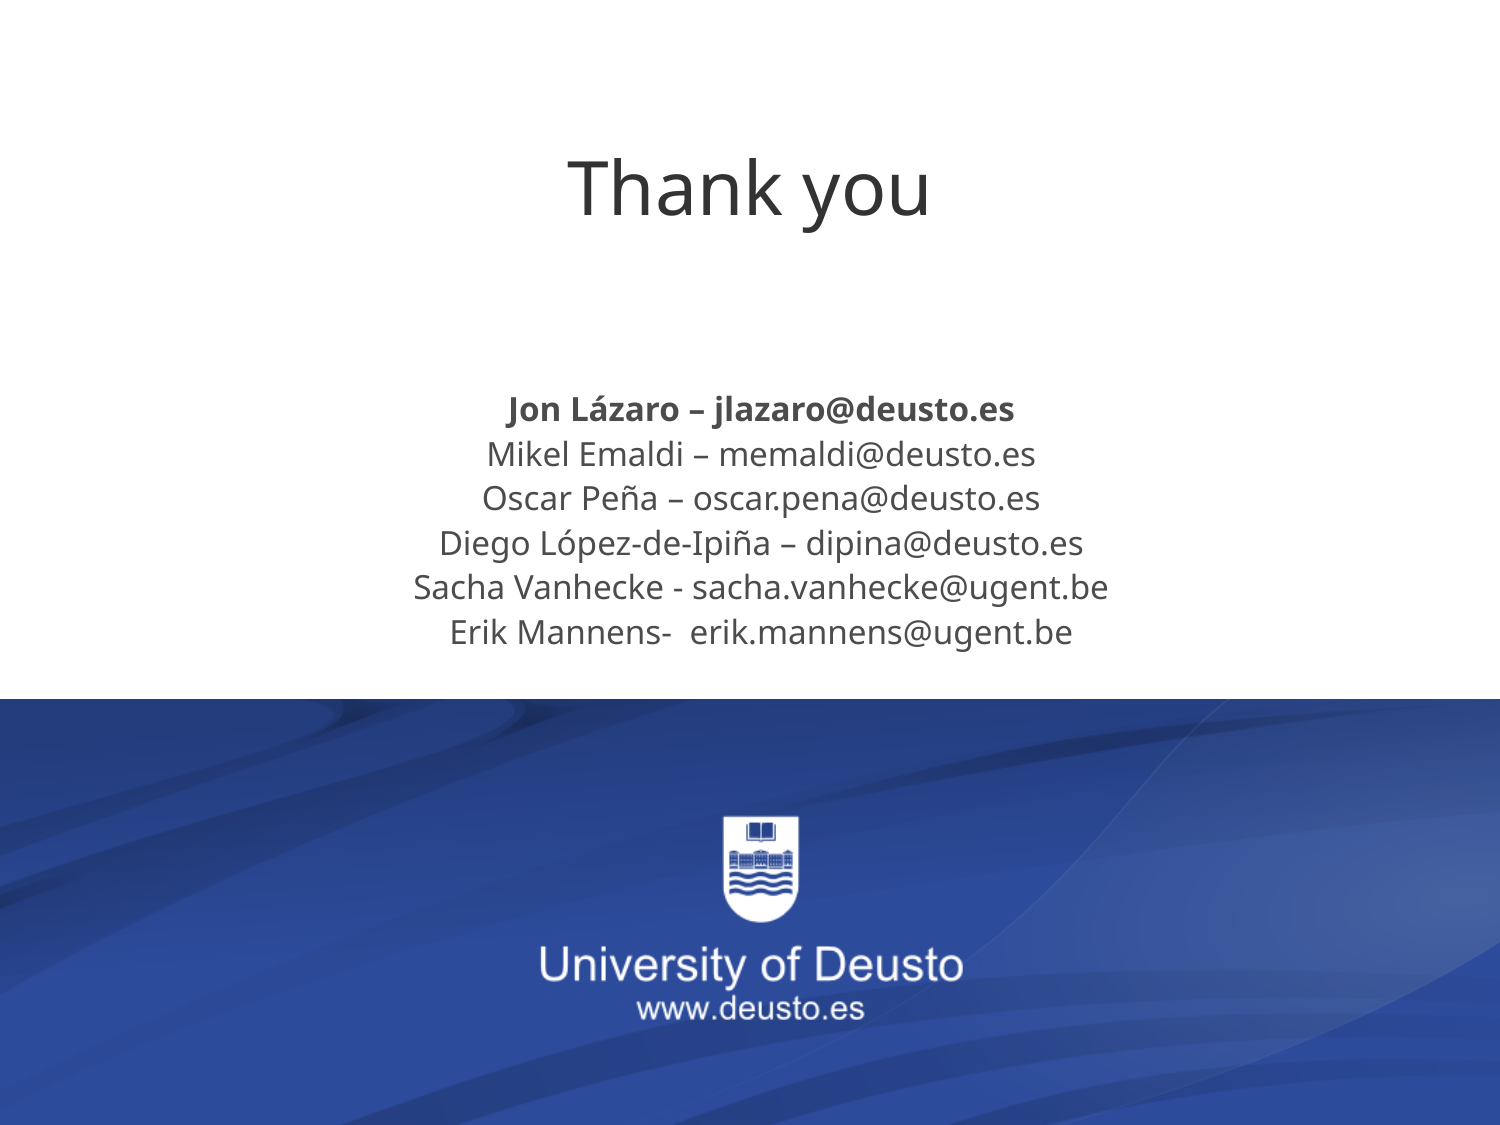

# Thank you
Jon Lázaro – jlazaro@deusto.es
Mikel Emaldi – memaldi@deusto.es
Oscar Peña – oscar.pena@deusto.es
Diego López-de-Ipiña – dipina@deusto.es
Sacha Vanhecke - sacha.vanhecke@ugent.be
Erik Mannens- erik.mannens@ugent.be